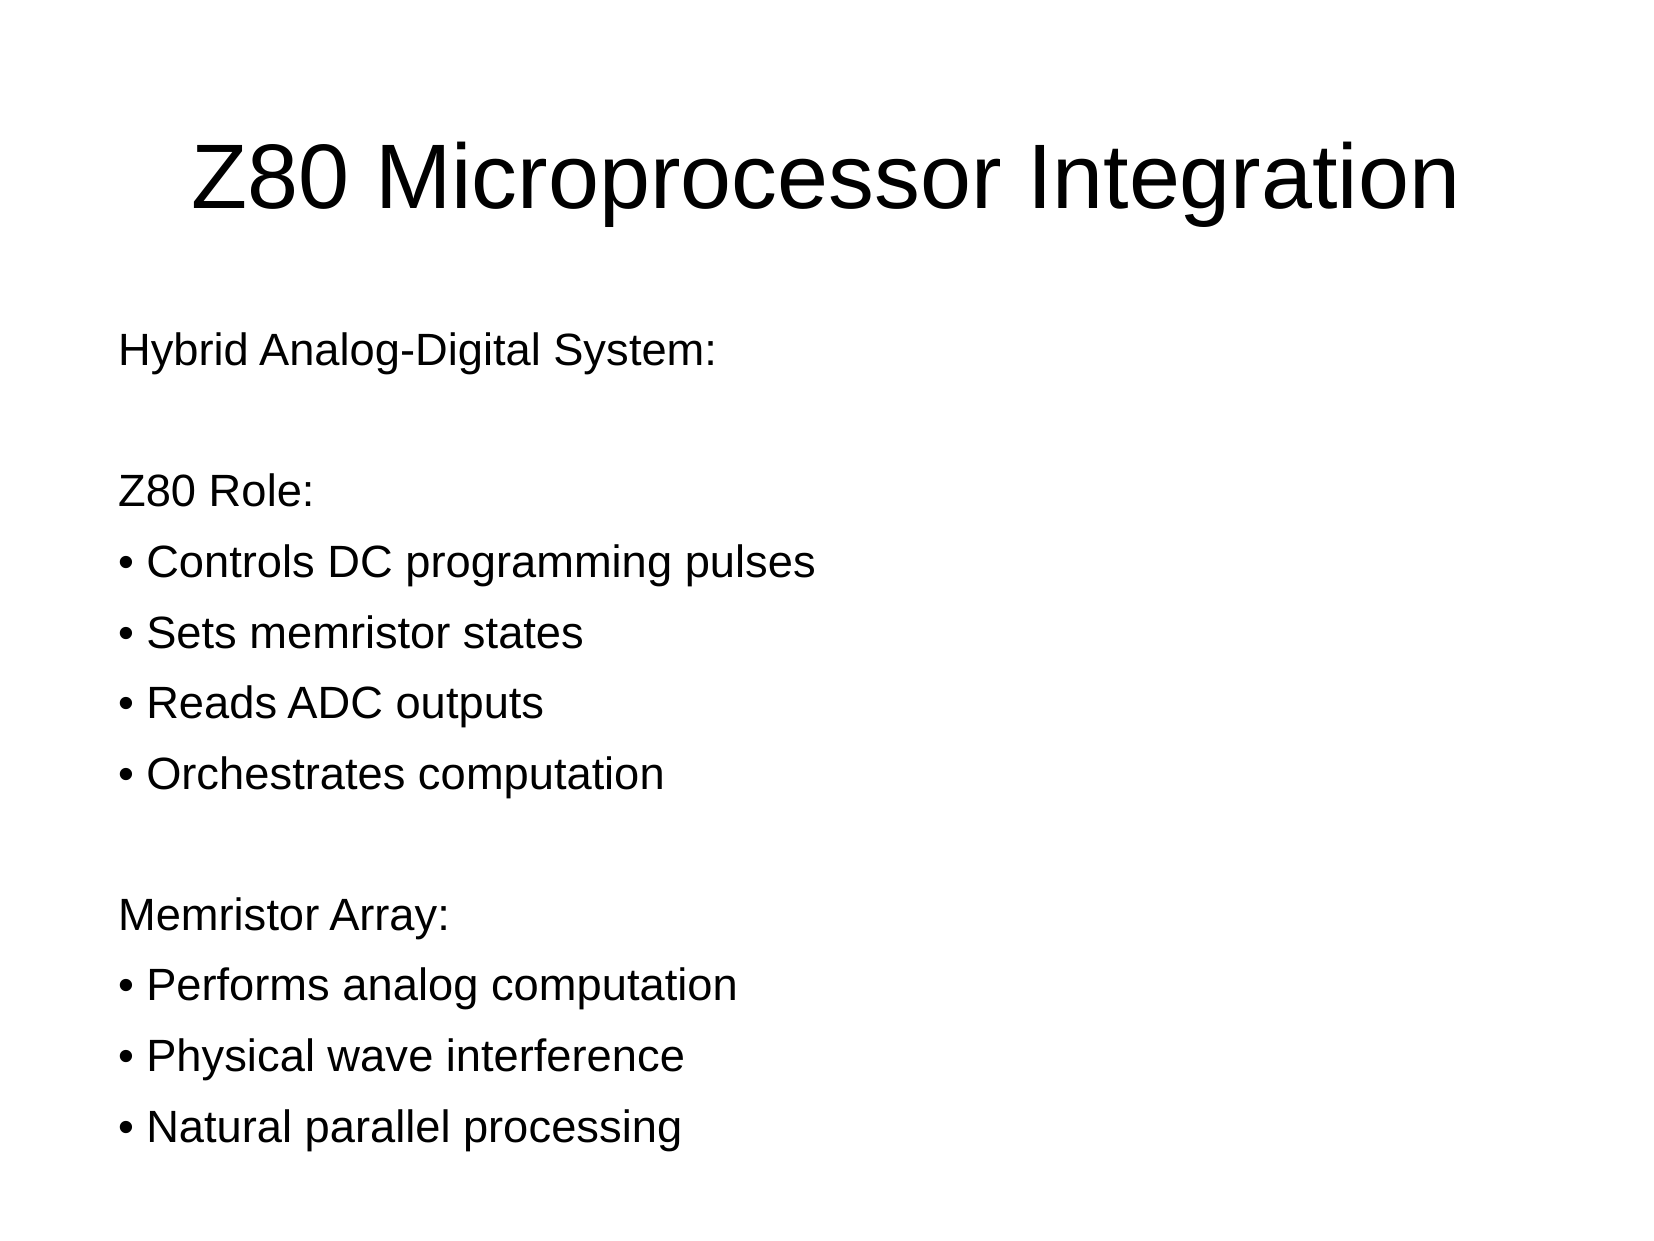

# Z80 Microprocessor Integration
Hybrid Analog-Digital System:
Z80 Role:
• Controls DC programming pulses
• Sets memristor states
• Reads ADC outputs
• Orchestrates computation
Memristor Array:
• Performs analog computation
• Physical wave interference
• Natural parallel processing